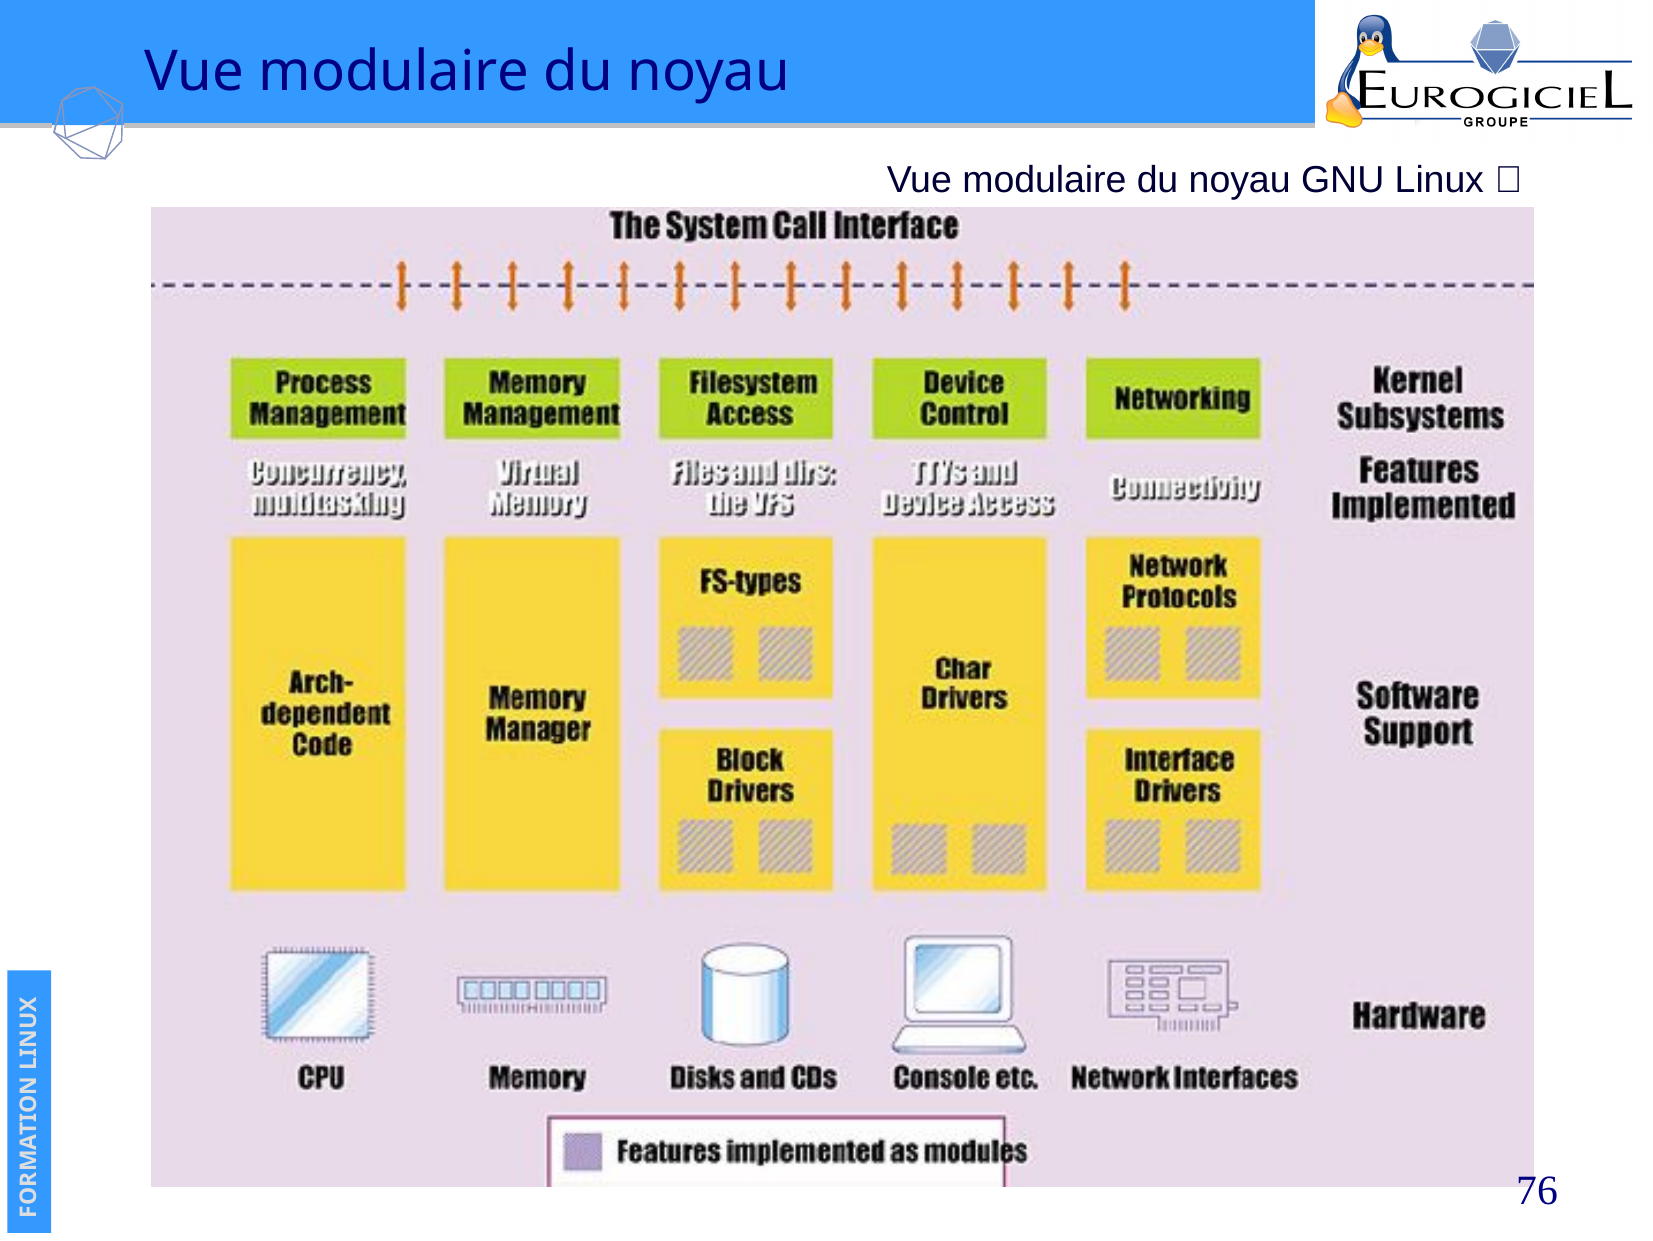

# Vue modulaire du noyau
Vue modulaire du noyau GNU Linux 